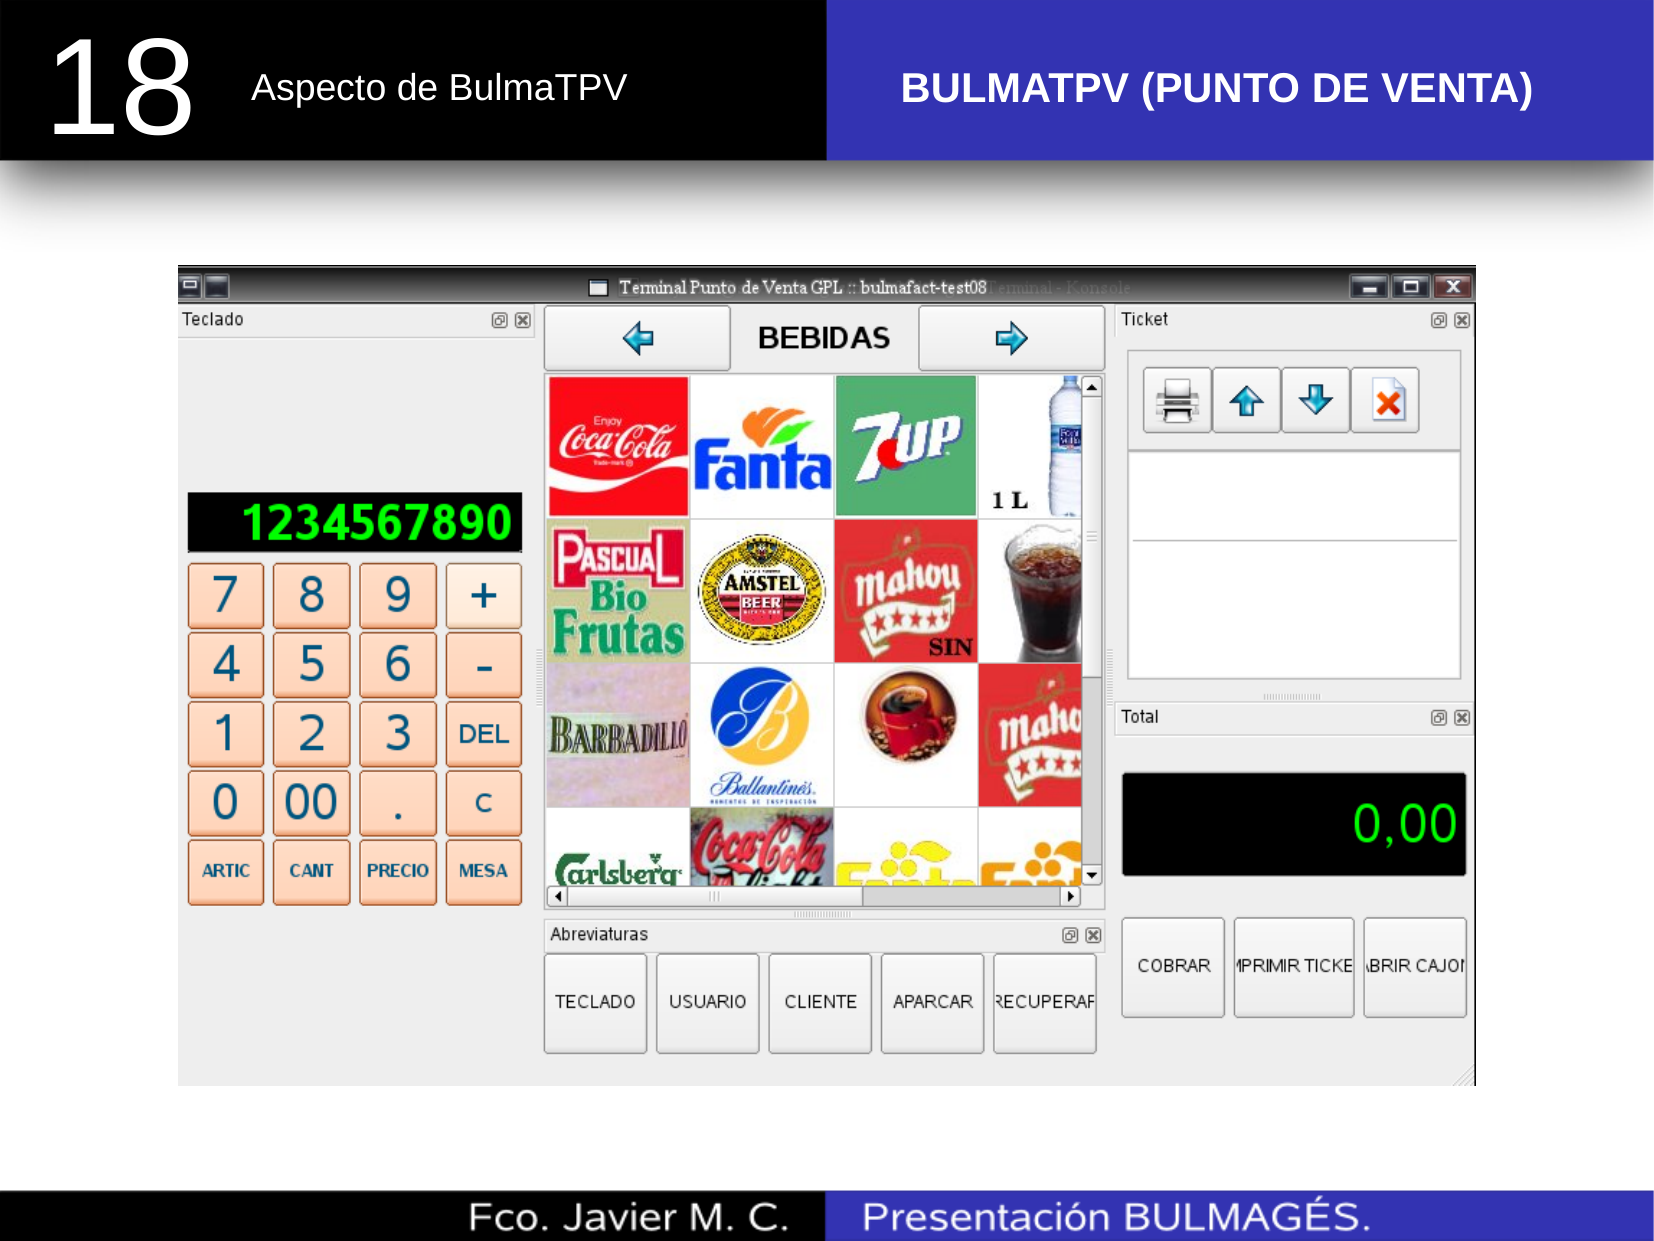

BULMATPV (PUNTO DE VENTA)
Aspecto de BulmaTPV